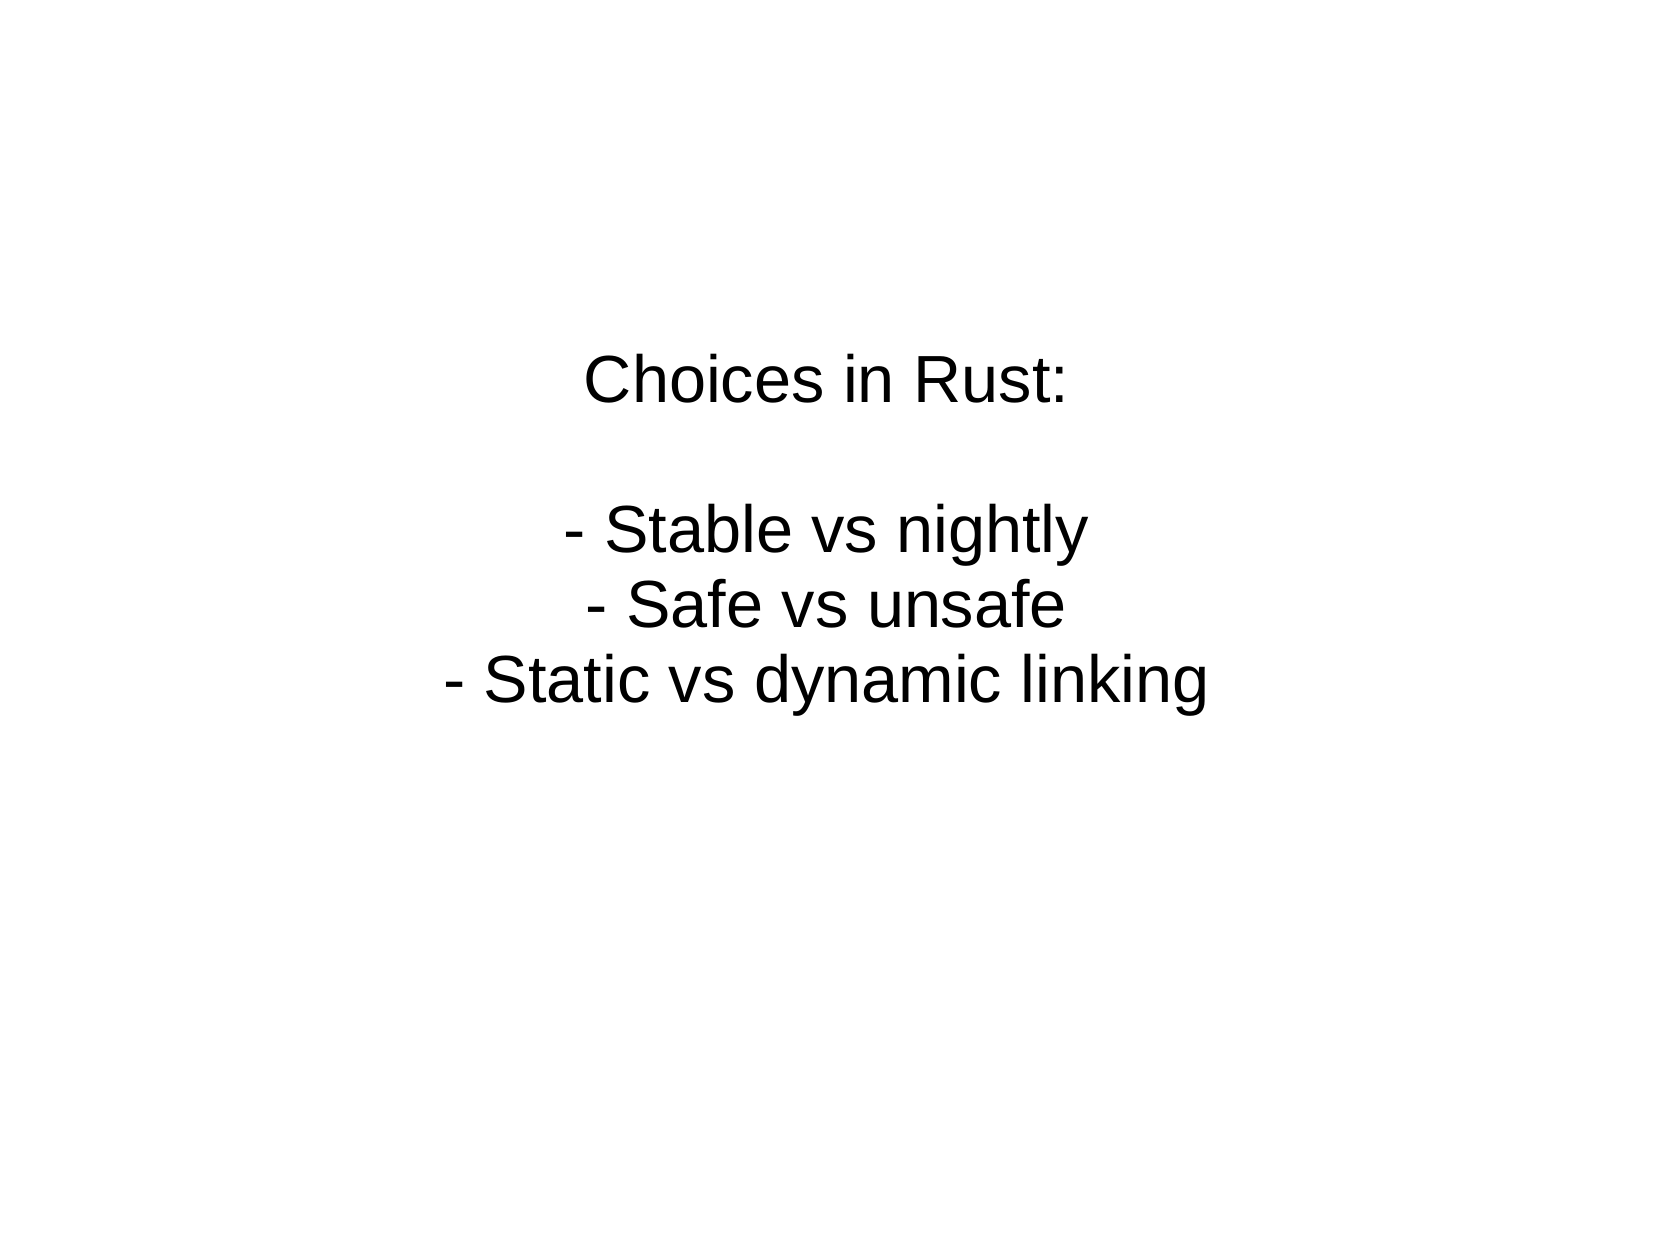

# Choices in Rust:
- Stable vs nightly
- Safe vs unsafe
- Static vs dynamic linking